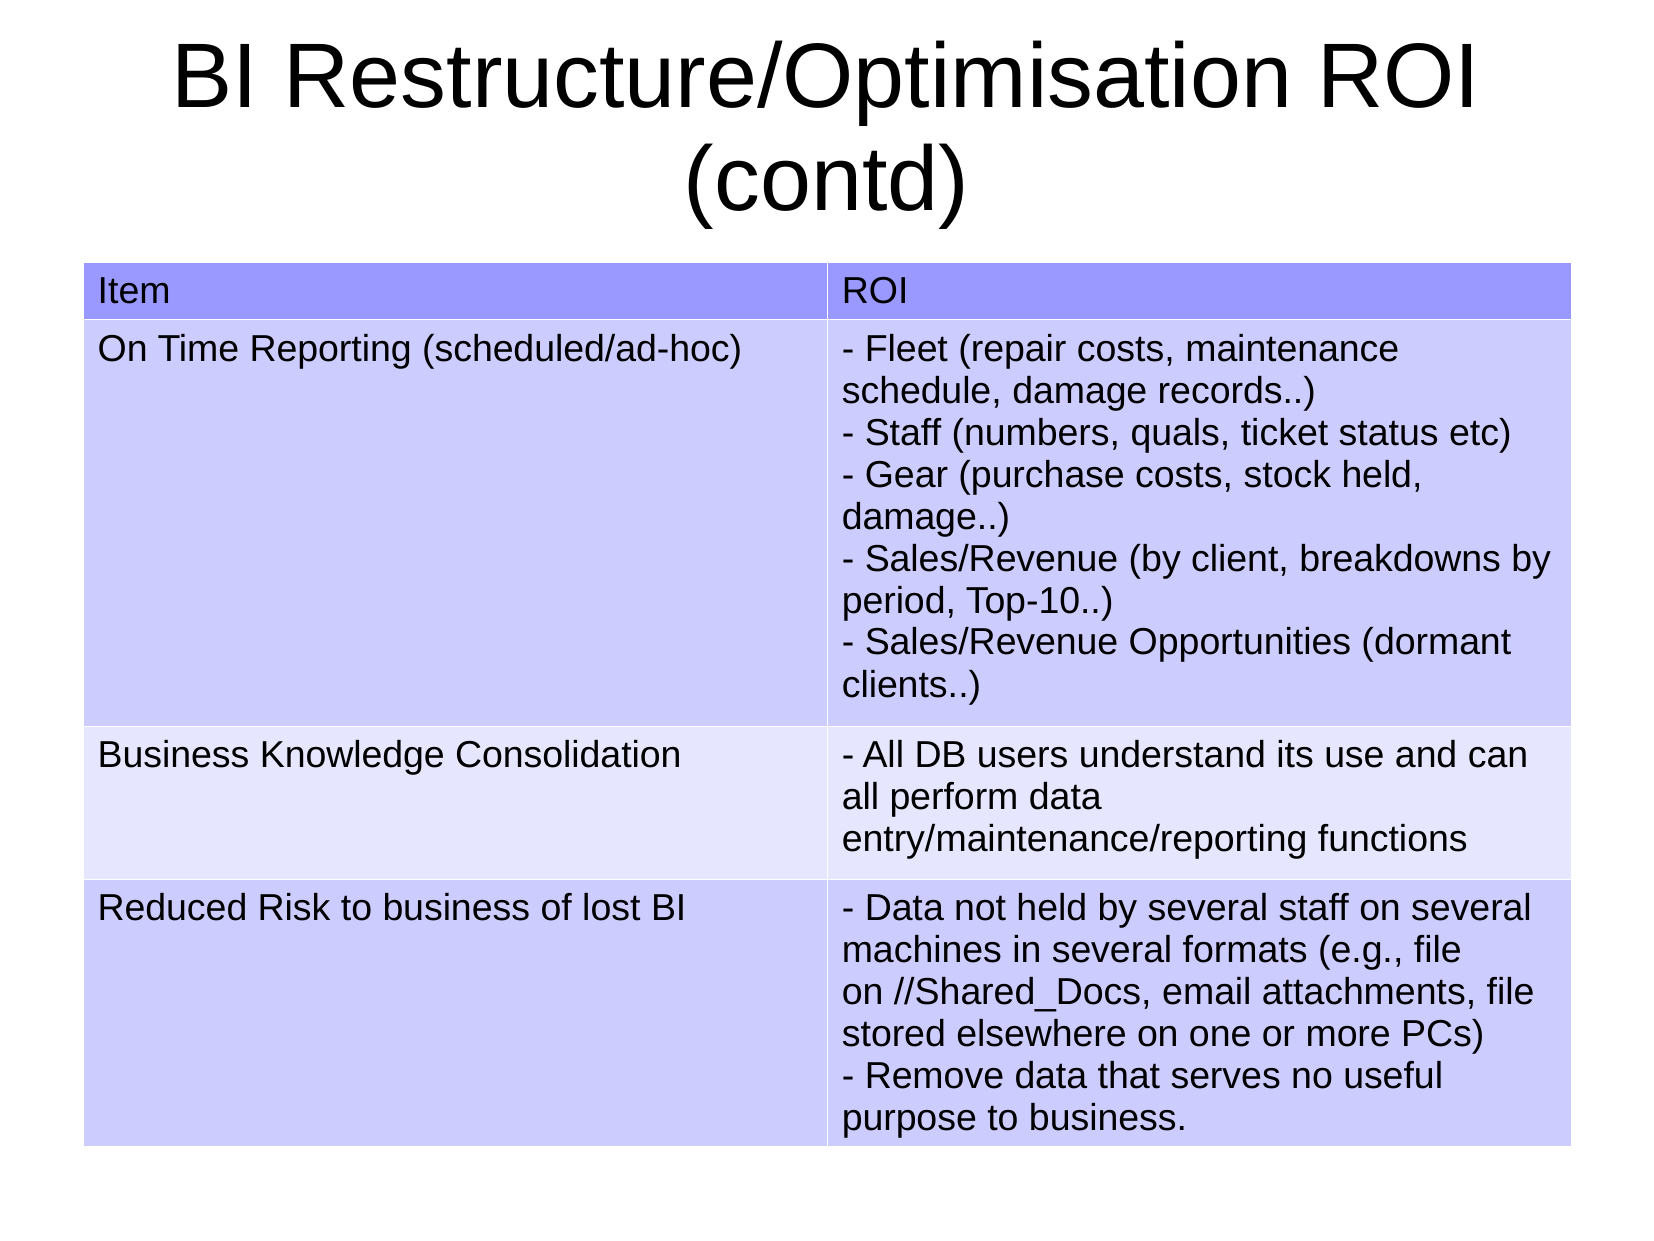

# BI Restructure/Optimisation ROI (contd)
| Item | ROI |
| --- | --- |
| On Time Reporting (scheduled/ad-hoc) | - Fleet (repair costs, maintenance schedule, damage records..) - Staff (numbers, quals, ticket status etc) - Gear (purchase costs, stock held, damage..) - Sales/Revenue (by client, breakdowns by period, Top-10..) - Sales/Revenue Opportunities (dormant clients..) |
| Business Knowledge Consolidation | - All DB users understand its use and can all perform data entry/maintenance/reporting functions |
| Reduced Risk to business of lost BI | - Data not held by several staff on several machines in several formats (e.g., file on //Shared\_Docs, email attachments, file stored elsewhere on one or more PCs) - Remove data that serves no useful purpose to business. |